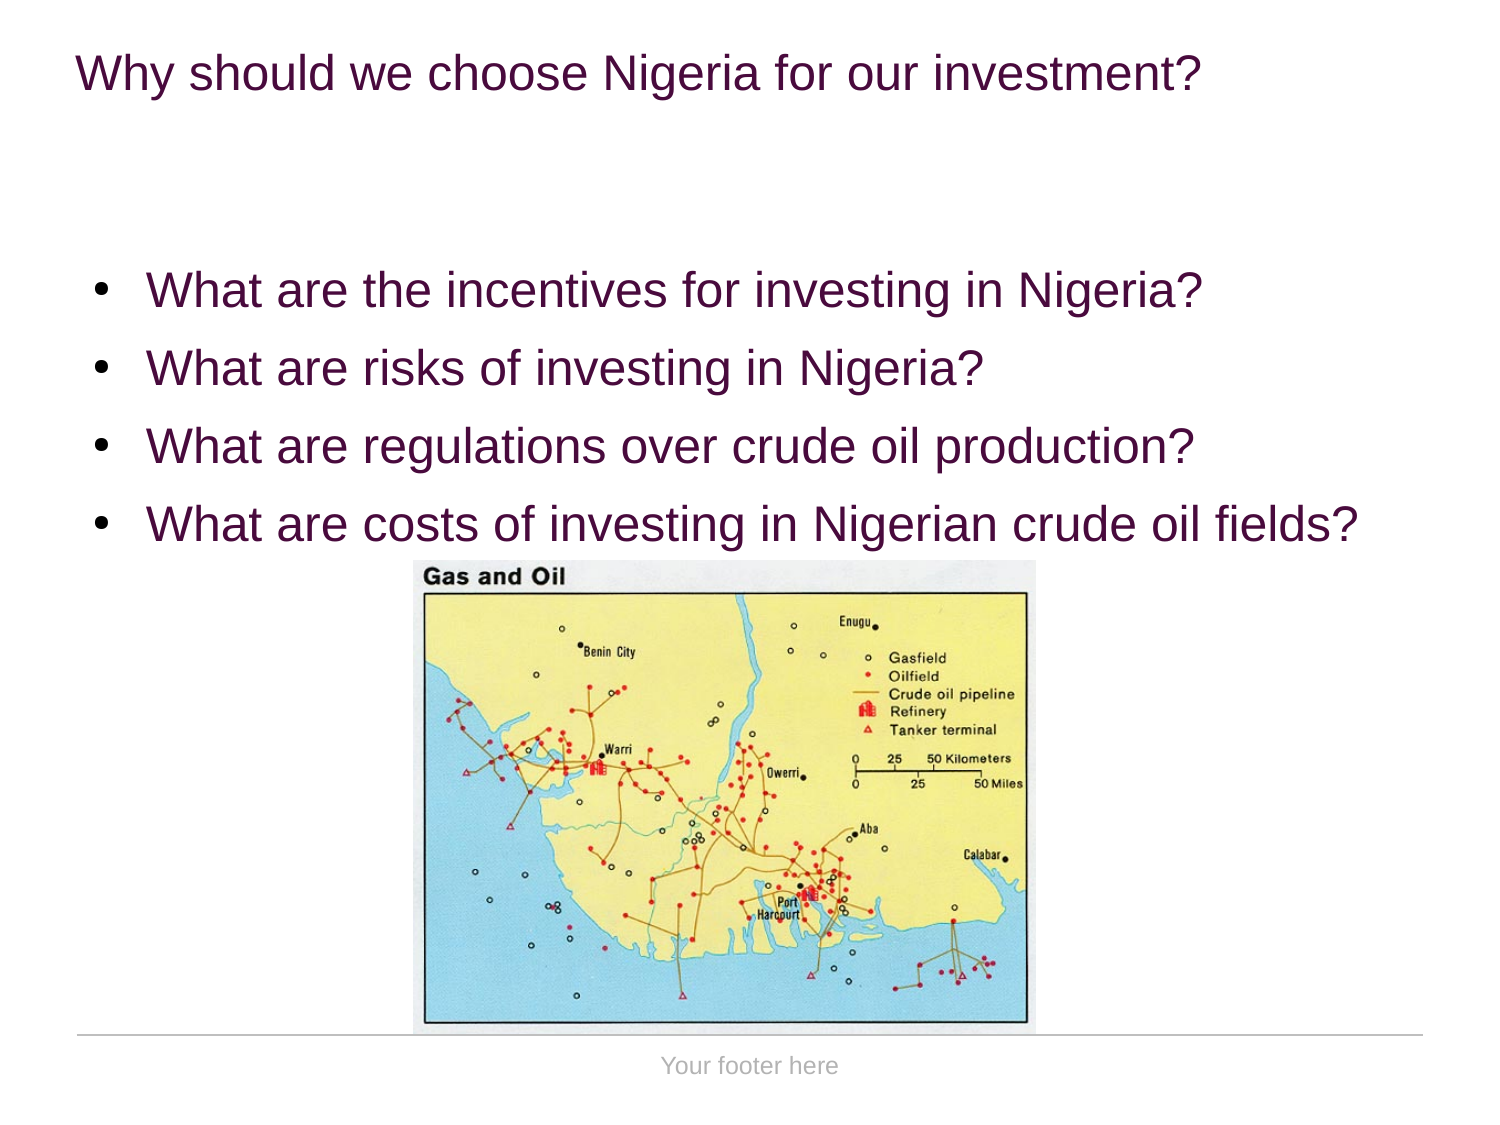

# Why should we choose Nigeria for our investment?
What are the incentives for investing in Nigeria?
What are risks of investing in Nigeria?
What are regulations over crude oil production?
What are costs of investing in Nigerian crude oil fields?
Nigerian Oil Fields